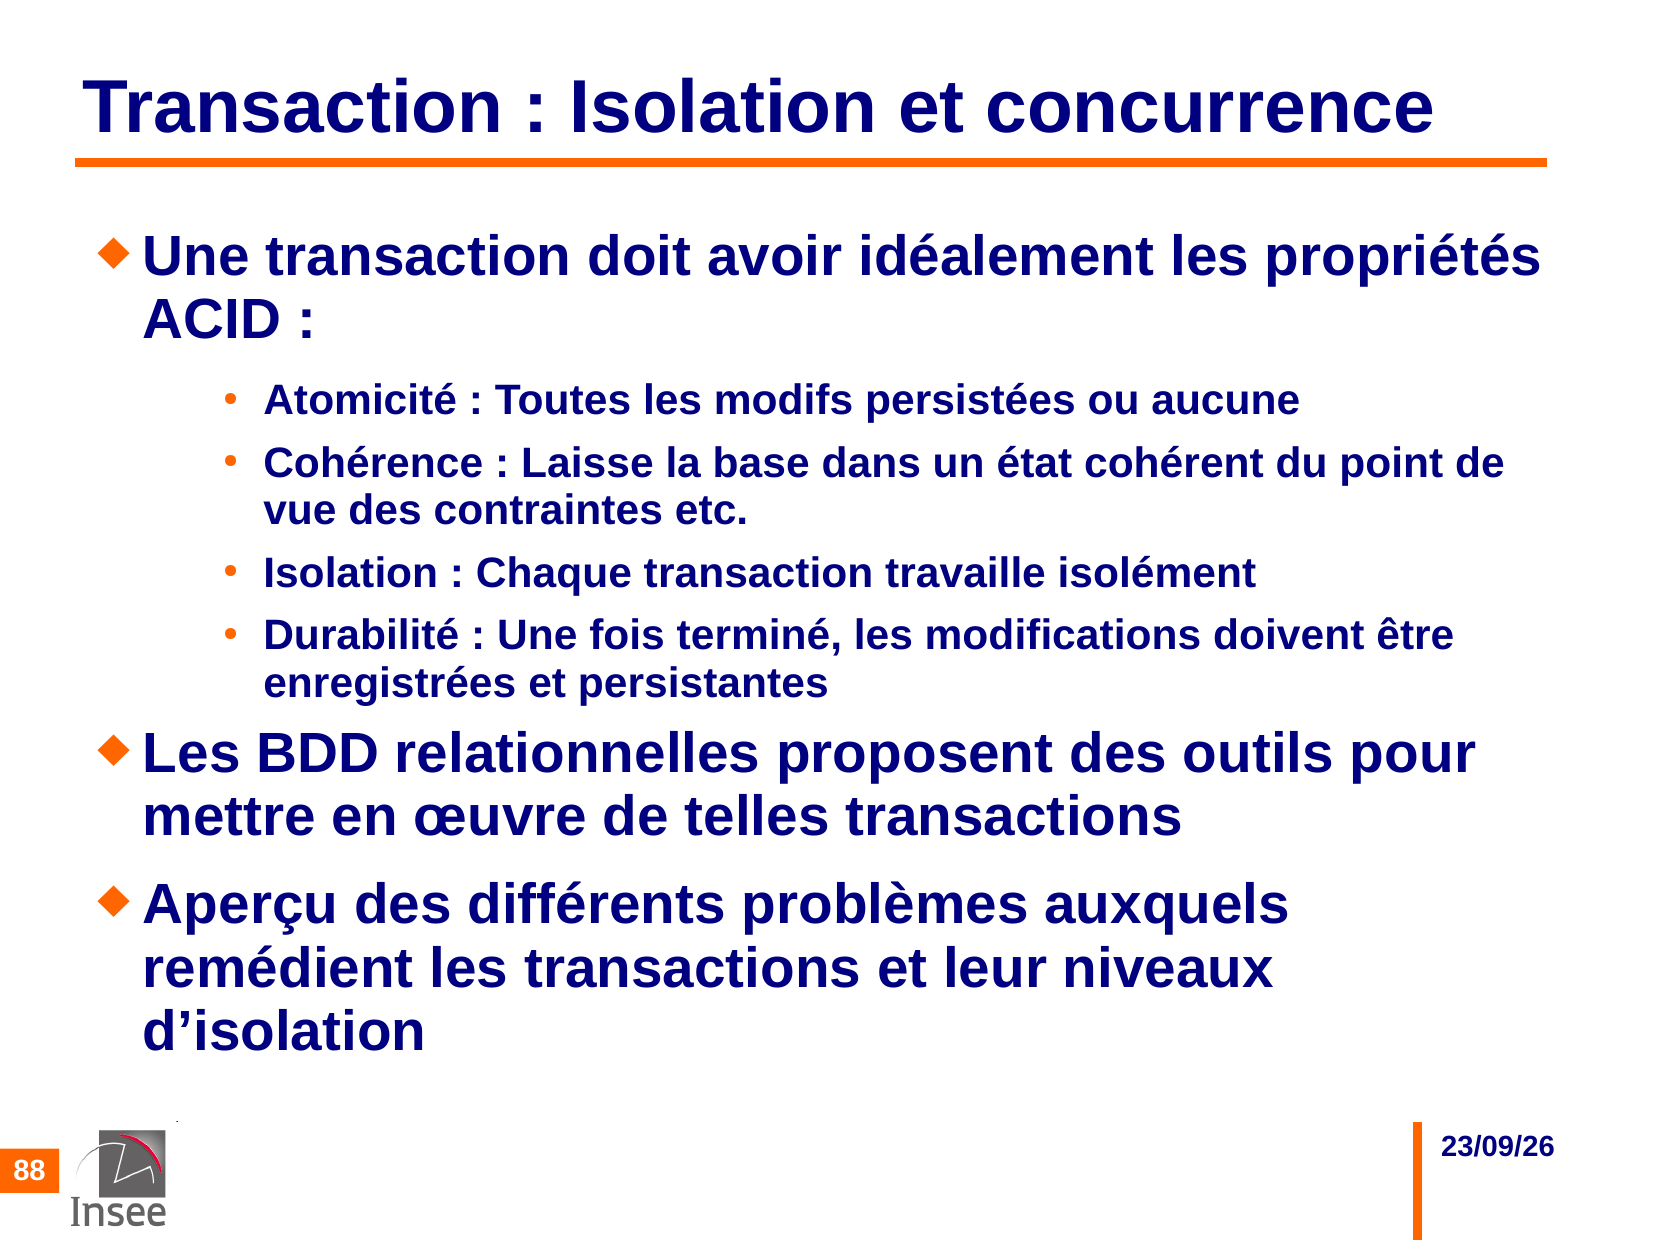

# Transaction : Isolation et concurrence
Une transaction doit avoir idéalement les propriétés ACID :
Atomicité : Toutes les modifs persistées ou aucune
Cohérence : Laisse la base dans un état cohérent du point de vue des contraintes etc.
Isolation : Chaque transaction travaille isolément
Durabilité : Une fois terminé, les modifications doivent être enregistrées et persistantes
Les BDD relationnelles proposent des outils pour mettre en œuvre de telles transactions
Aperçu des différents problèmes auxquels remédient les transactions et leur niveaux d’isolation
88